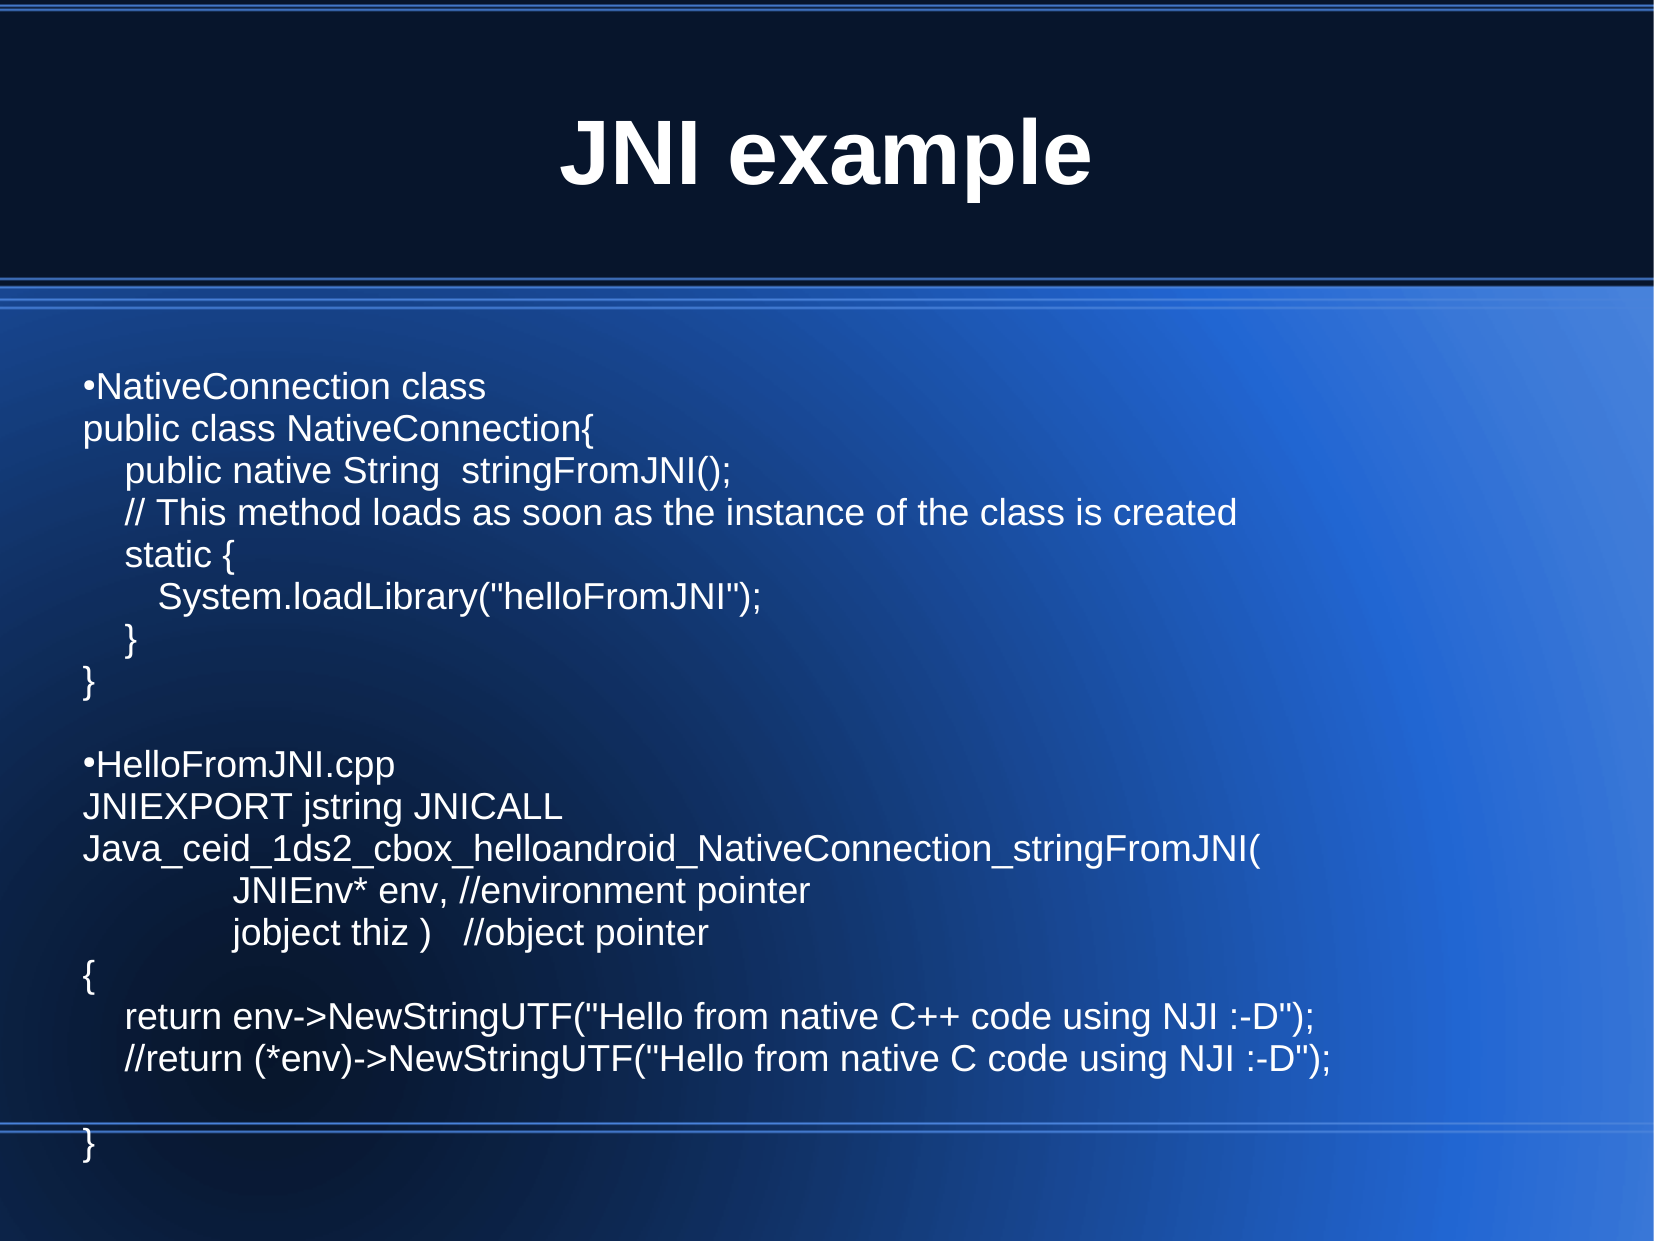

# JNI example
NativeConnection class
public class NativeConnection{
 public native String stringFromJNI();
 // This method loads as soon as the instance of the class is created
 static {
 	System.loadLibrary("helloFromJNI");
 }
}
HelloFromJNI.cpp
JNIEXPORT jstring JNICALL Java_ceid_1ds2_cbox_helloandroid_NativeConnection_stringFromJNI(
		JNIEnv* env, //environment pointer
		jobject thiz ) //object pointer
{
 return env->NewStringUTF("Hello from native C++ code using NJI :-D");
 //return (*env)->NewStringUTF("Hello from native C code using NJI :-D");
}